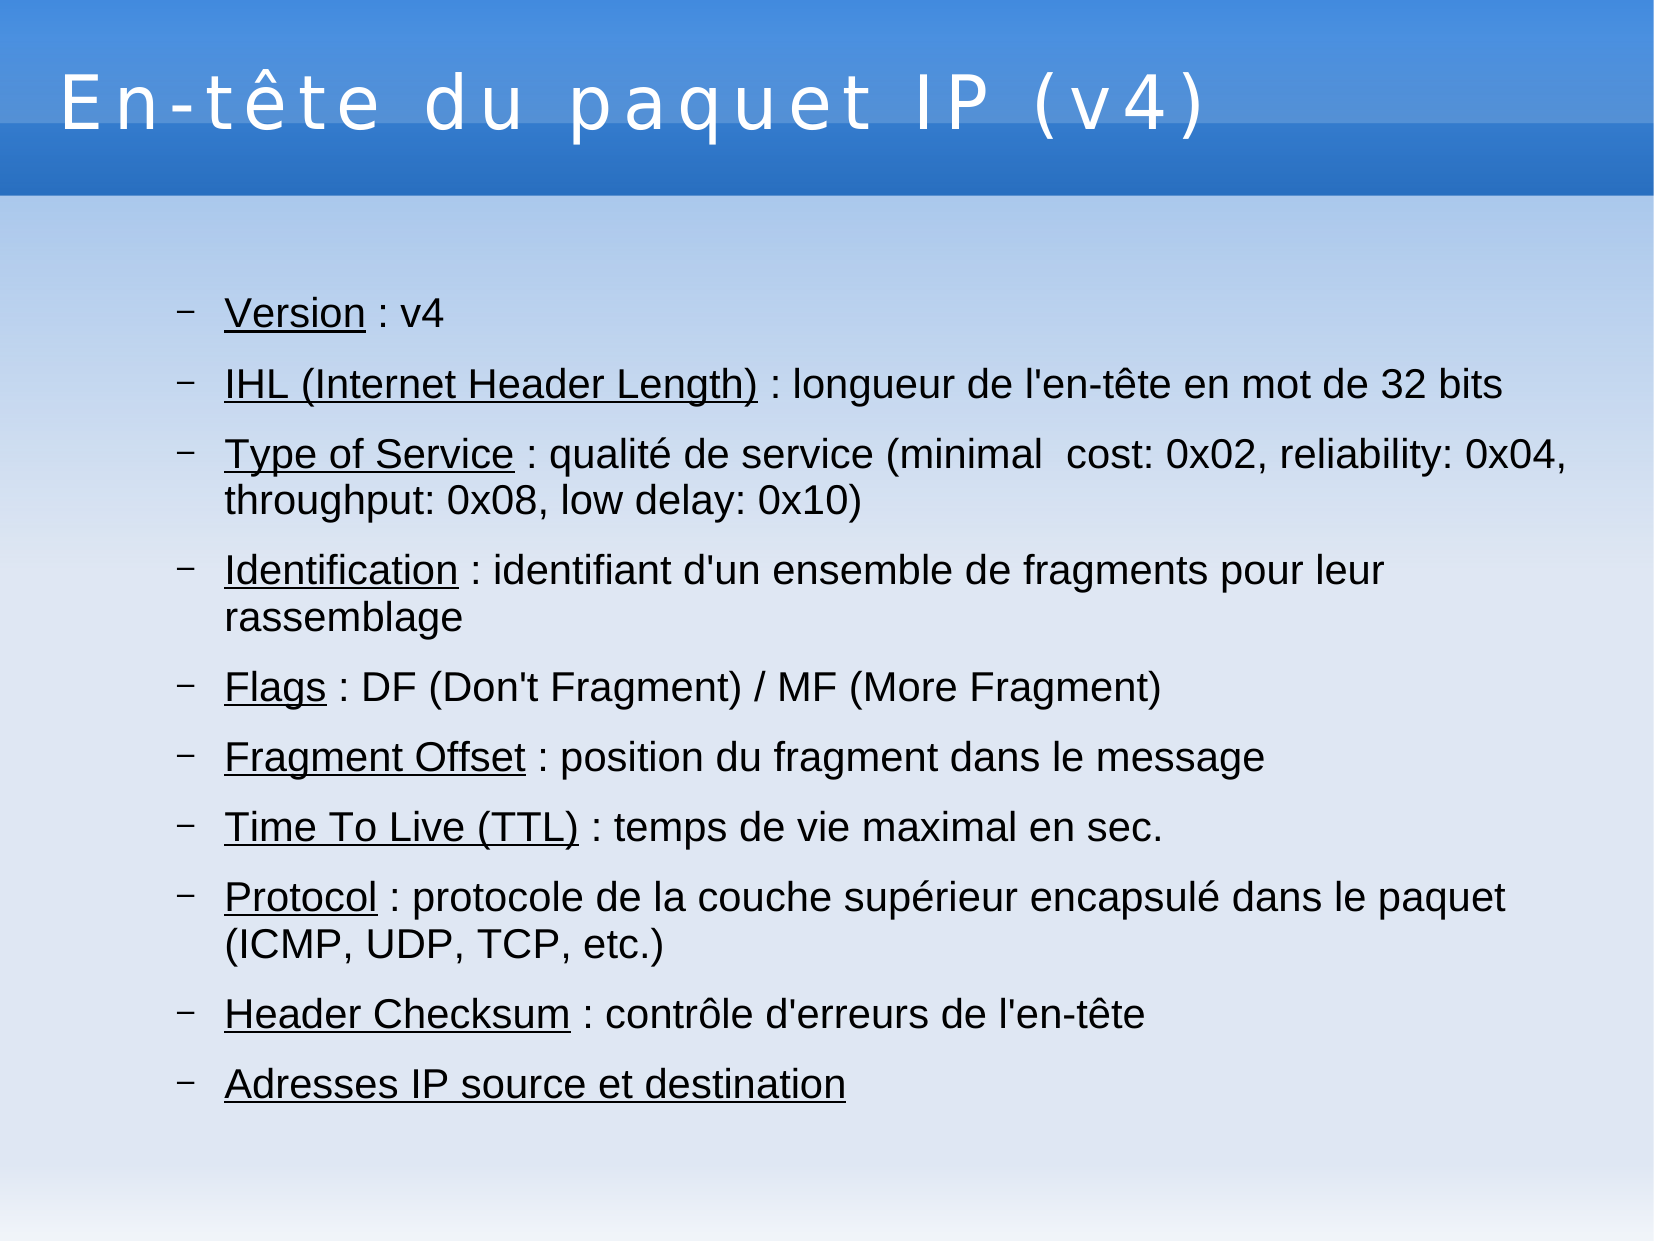

# En-tête du paquet IP (v4)
Version : v4
IHL (Internet Header Length) : longueur de l'en-tête en mot de 32 bits
Type of Service : qualité de service (minimal cost: 0x02, reliability: 0x04, throughput: 0x08, low delay: 0x10)
Identification : identifiant d'un ensemble de fragments pour leur rassemblage
Flags : DF (Don't Fragment) / MF (More Fragment)
Fragment Offset : position du fragment dans le message
Time To Live (TTL) : temps de vie maximal en sec.
Protocol : protocole de la couche supérieur encapsulé dans le paquet (ICMP, UDP, TCP, etc.)
Header Checksum : contrôle d'erreurs de l'en-tête
Adresses IP source et destination